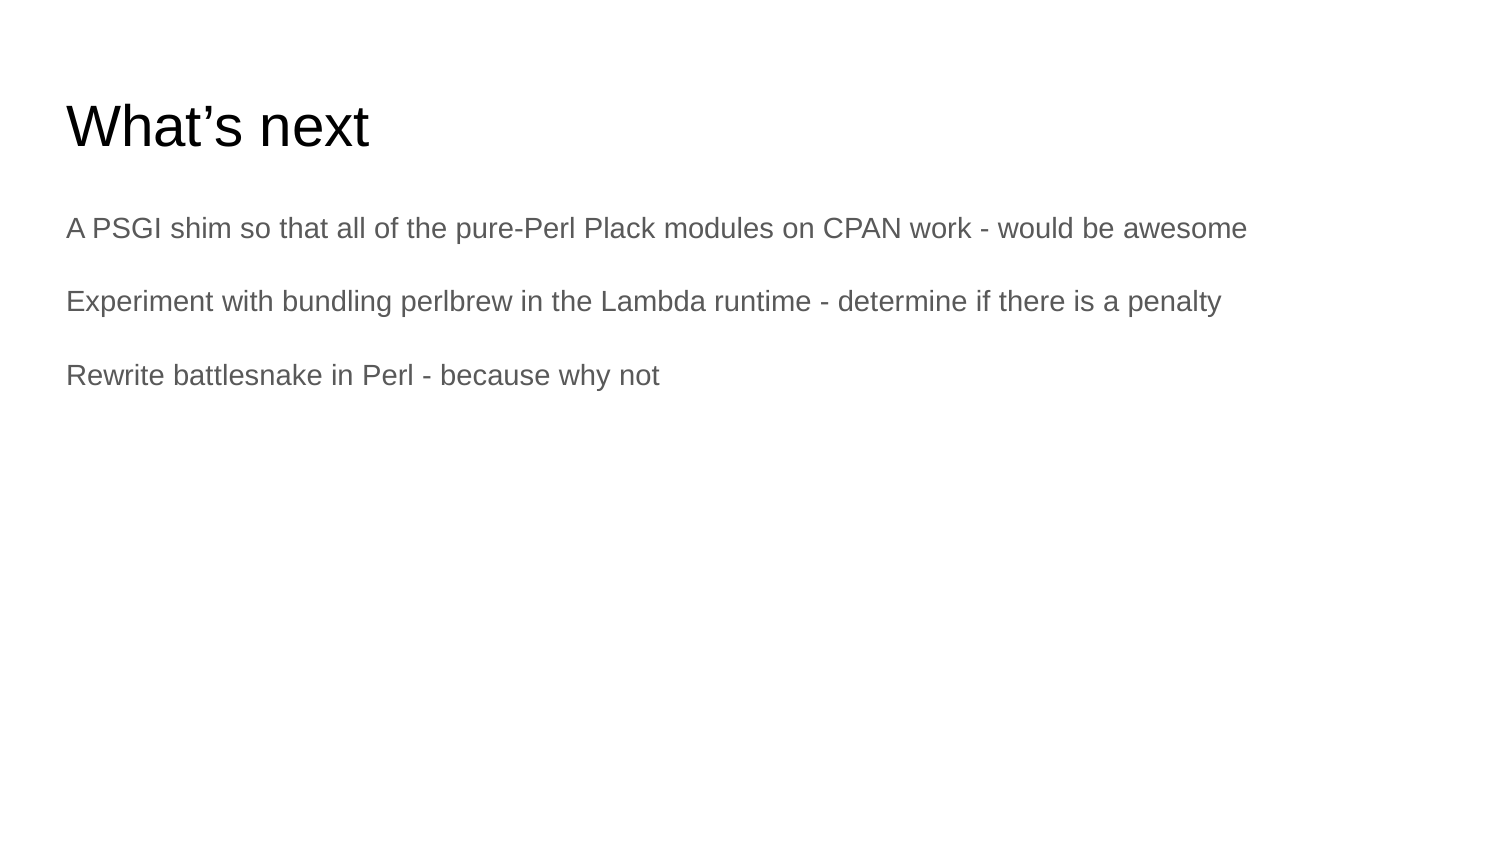

# What’s next
A PSGI shim so that all of the pure-Perl Plack modules on CPAN work - would be awesome
Experiment with bundling perlbrew in the Lambda runtime - determine if there is a penalty
Rewrite battlesnake in Perl - because why not